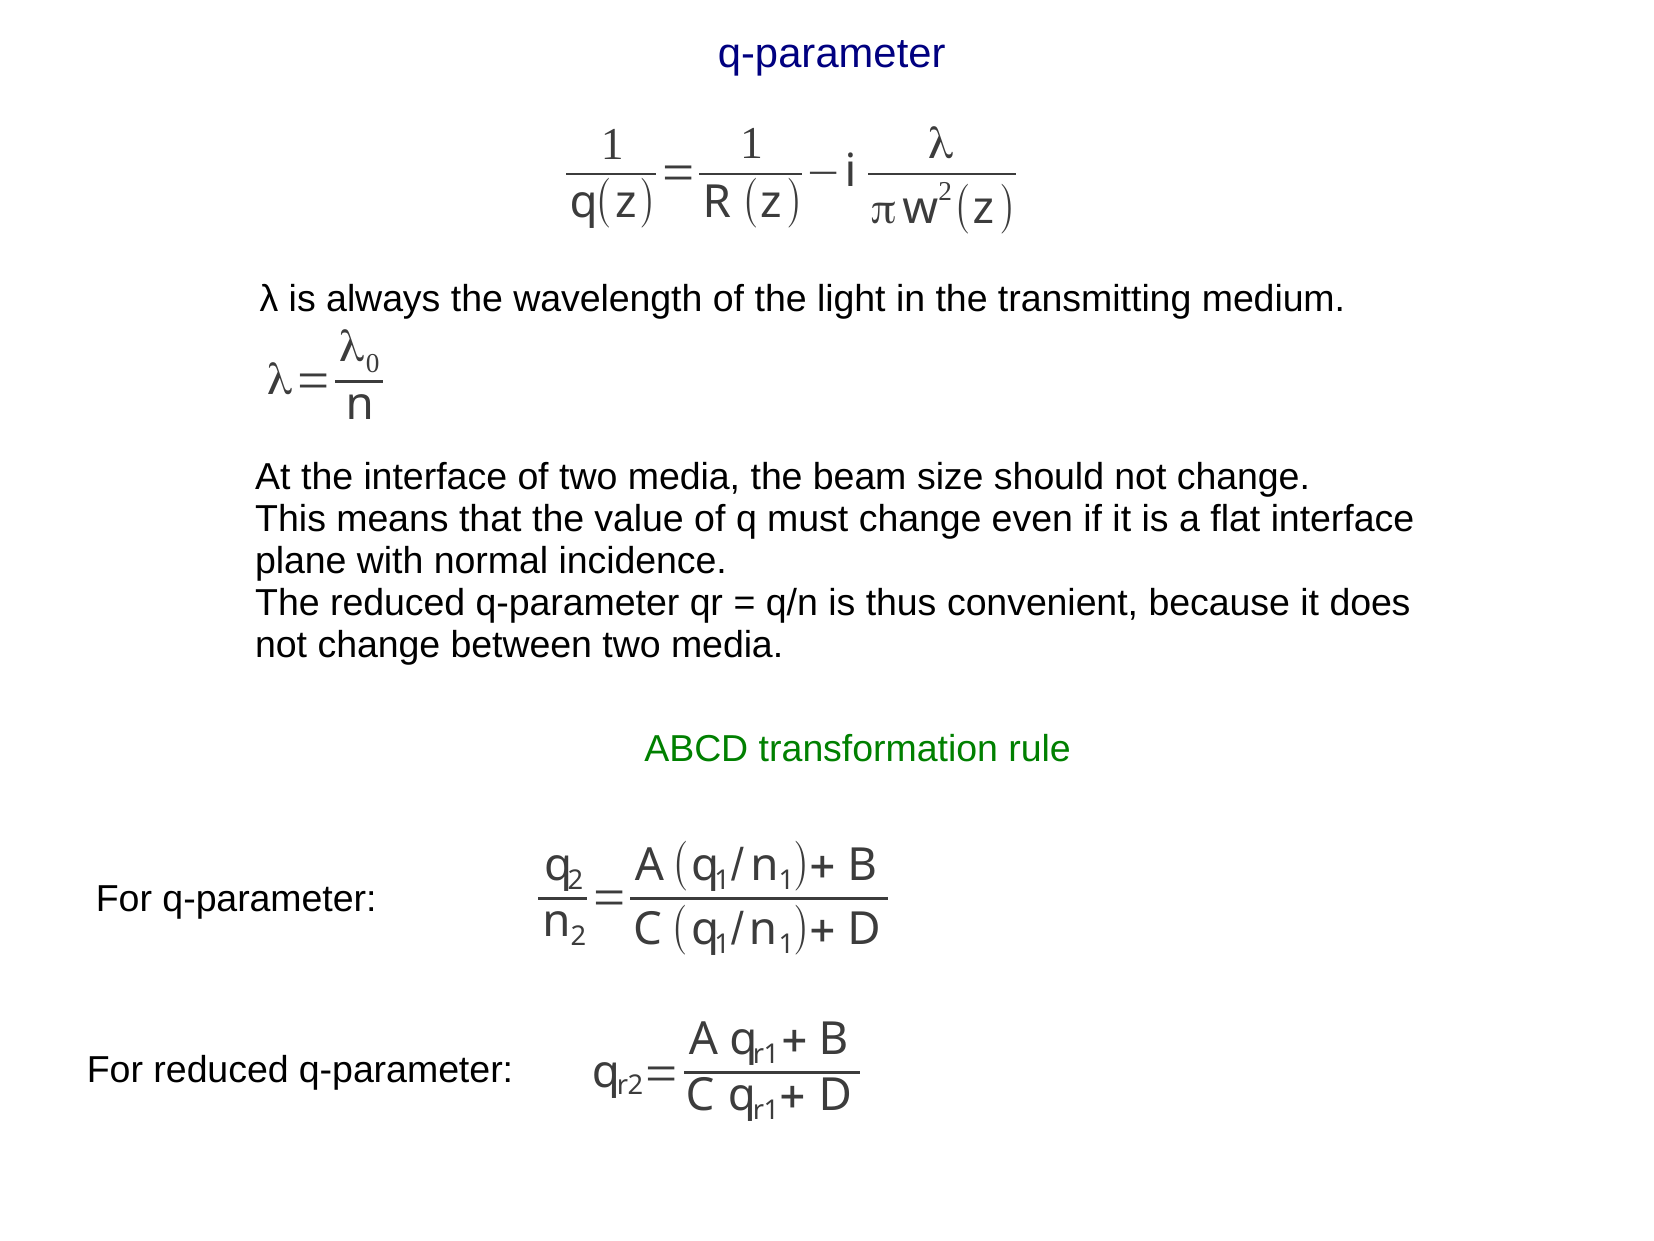

q-parameter
λ is always the wavelength of the light in the transmitting medium.
At the interface of two media, the beam size should not change.
This means that the value of q must change even if it is a flat interface
plane with normal incidence.
The reduced q-parameter qr = q/n is thus convenient, because it does
not change between two media.
ABCD transformation rule
For q-parameter:
For reduced q-parameter: